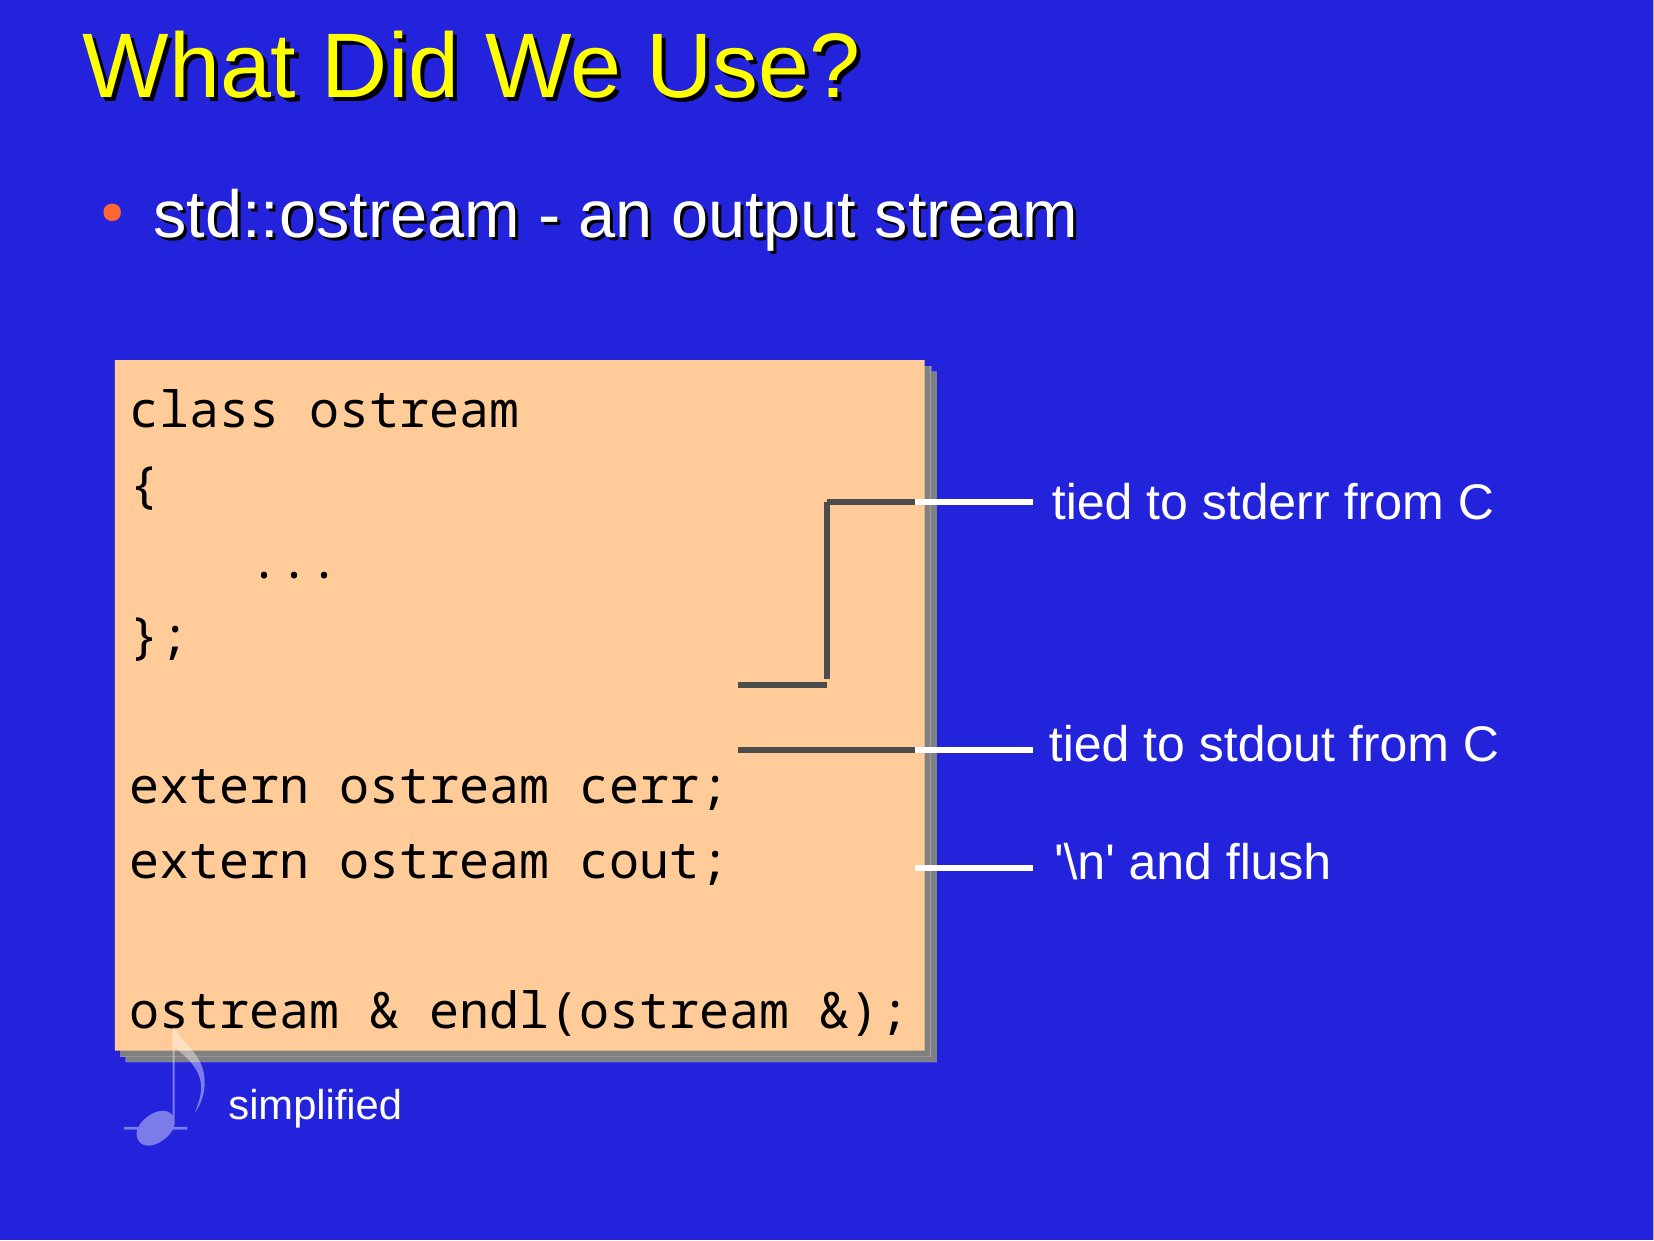

# What Did We Use?
std::ostream - an output stream
class ostream
{
 ...
};
extern ostream cerr;
extern ostream cout;
ostream & endl(ostream &);
tied to stderr from C
tied to stdout from C
'\n' and flush
simplified